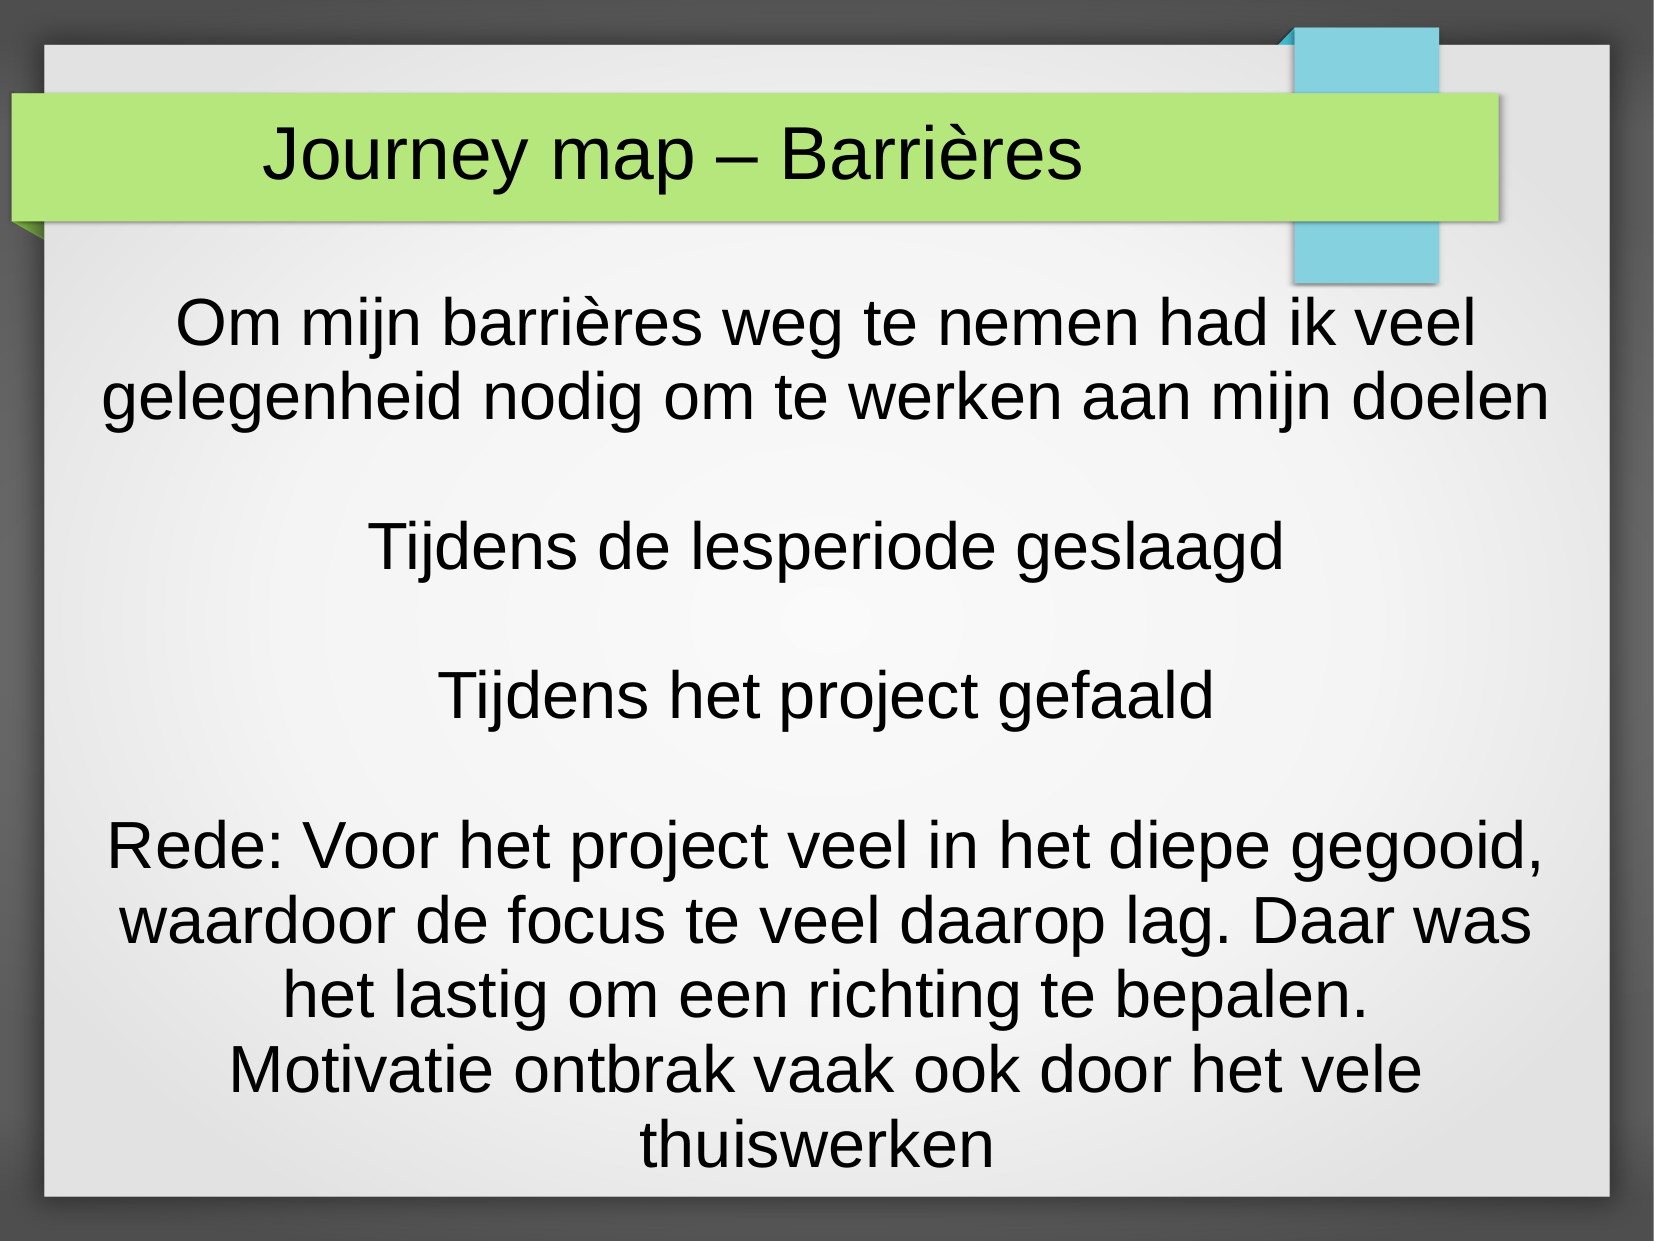

# Journey map – Barrières
Om mijn barrières weg te nemen had ik veel gelegenheid nodig om te werken aan mijn doelen
Tijdens de lesperiode geslaagd
Tijdens het project gefaald
Rede: Voor het project veel in het diepe gegooid, waardoor de focus te veel daarop lag. Daar was het lastig om een richting te bepalen.
Motivatie ontbrak vaak ook door het vele thuiswerken